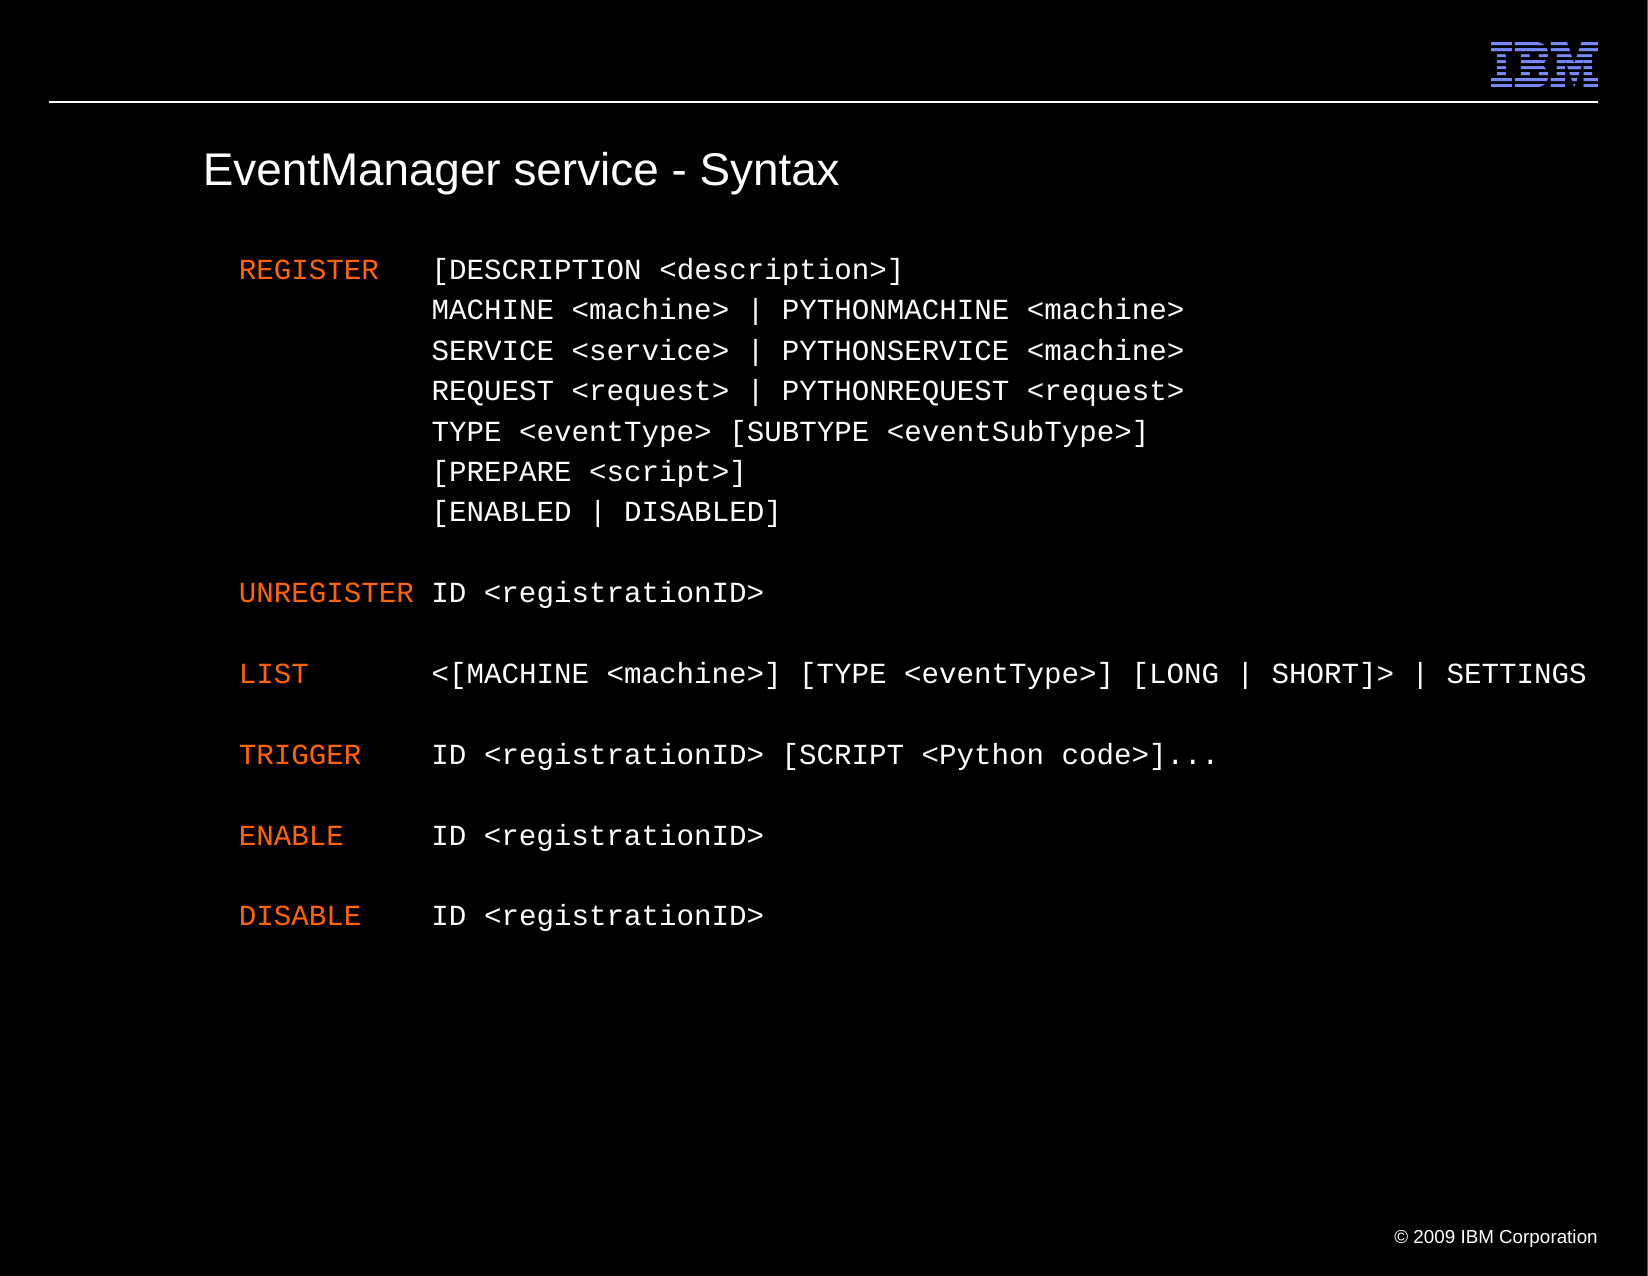

# EventManager service - Syntax
REGISTER [DESCRIPTION <description>]
 MACHINE <machine> | PYTHONMACHINE <machine>
 SERVICE <service> | PYTHONSERVICE <machine>
 REQUEST <request> | PYTHONREQUEST <request>
 TYPE <eventType> [SUBTYPE <eventSubType>]
 [PREPARE <script>]
 [ENABLED | DISABLED]
UNREGISTER ID <registrationID>
LIST <[MACHINE <machine>] [TYPE <eventType>] [LONG | SHORT]> | SETTINGS
TRIGGER ID <registrationID> [SCRIPT <Python code>]...
ENABLE ID <registrationID>
DISABLE ID <registrationID>